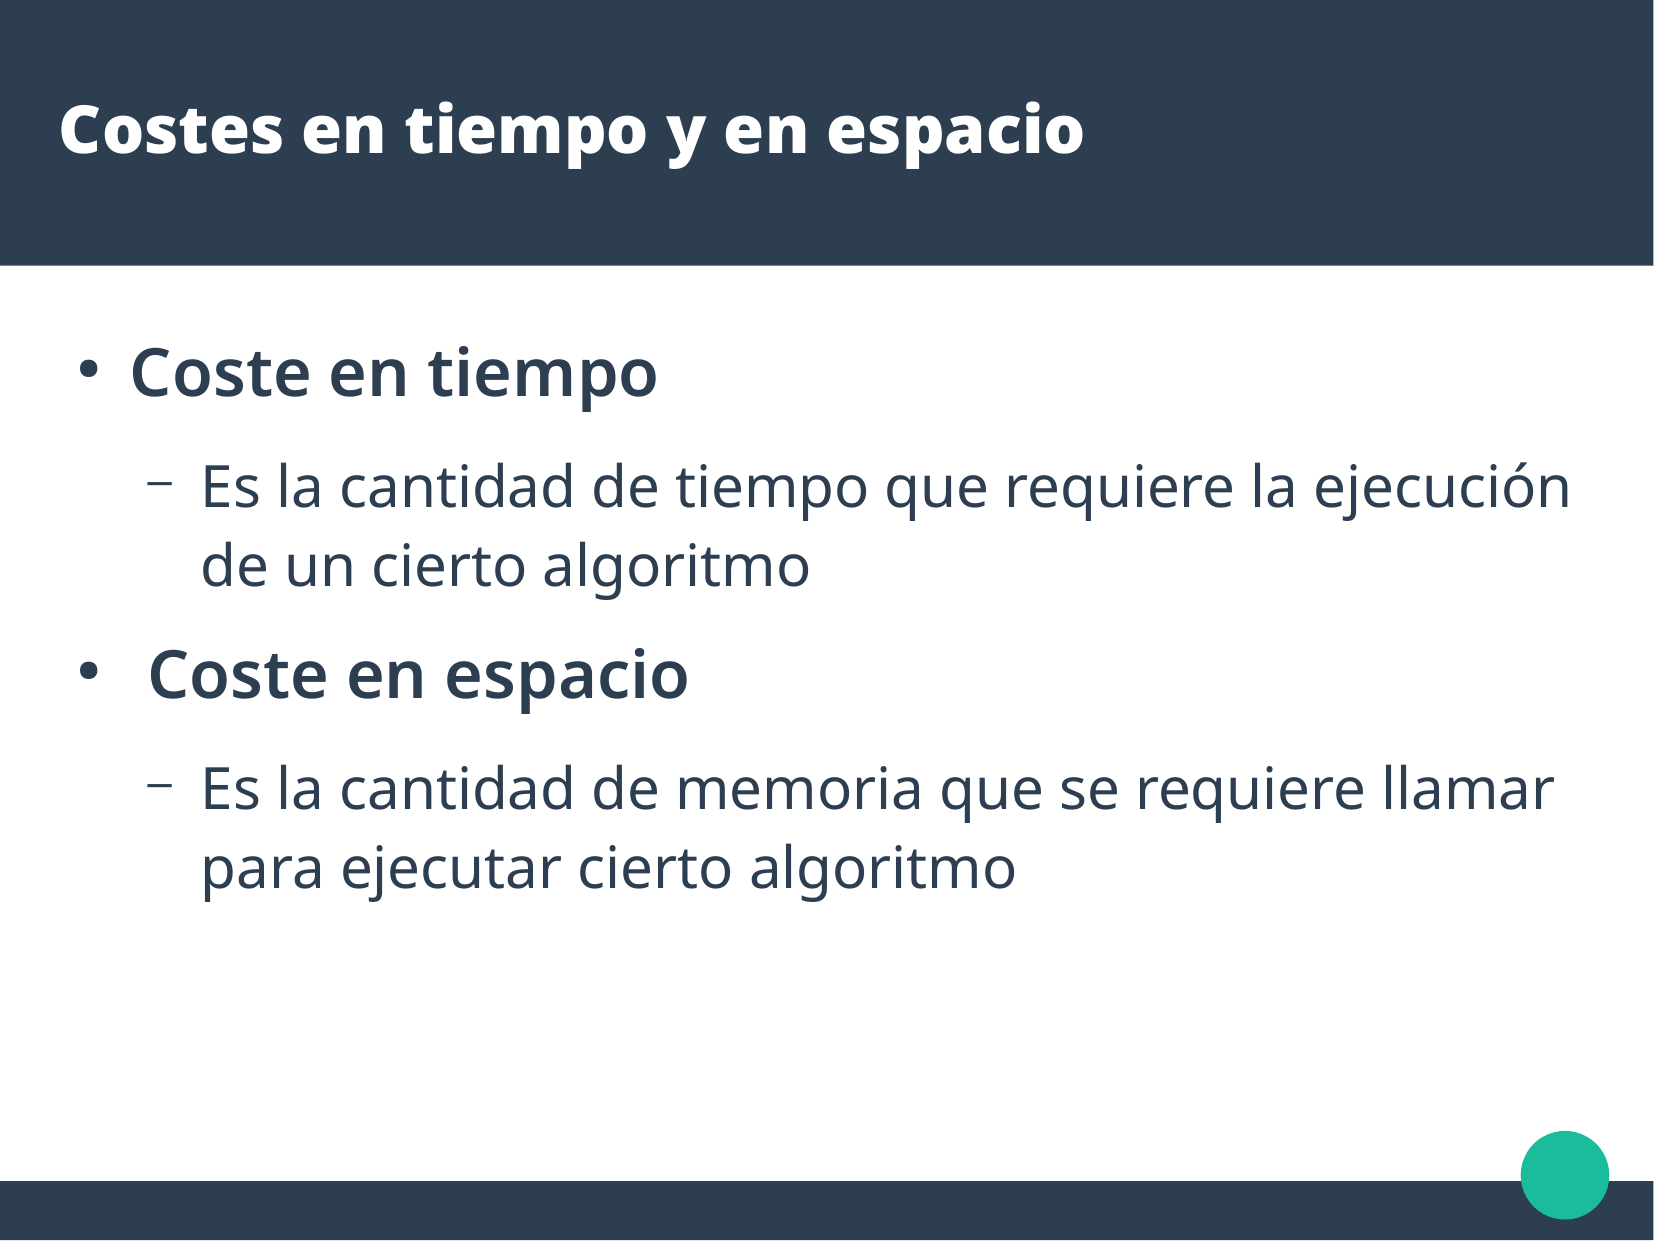

# Costes en tiempo y en espacio
Coste en tiempo
Es la cantidad de tiempo que requiere la ejecución de un cierto algoritmo
 Coste en espacio
Es la cantidad de memoria que se requiere llamar para ejecutar cierto algoritmo